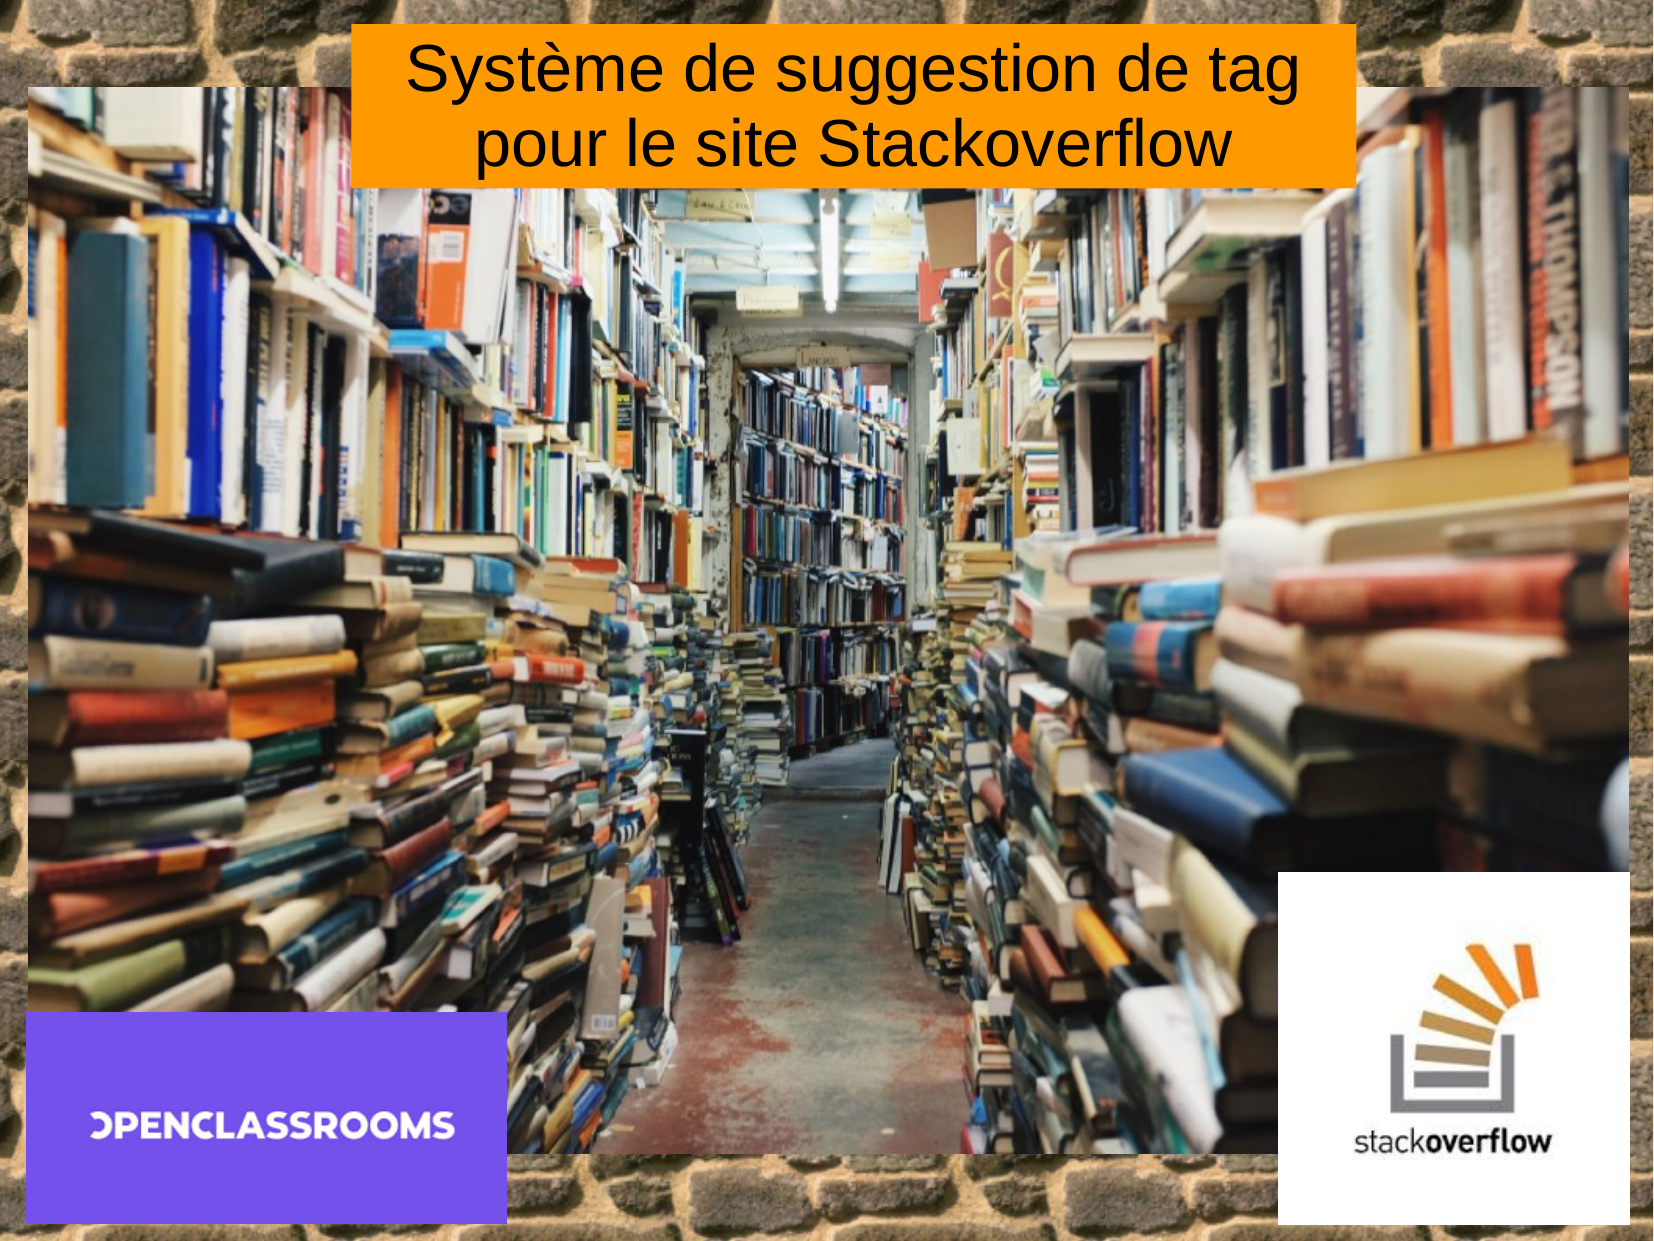

Système de suggestion de tag pour le site Stackoverflow